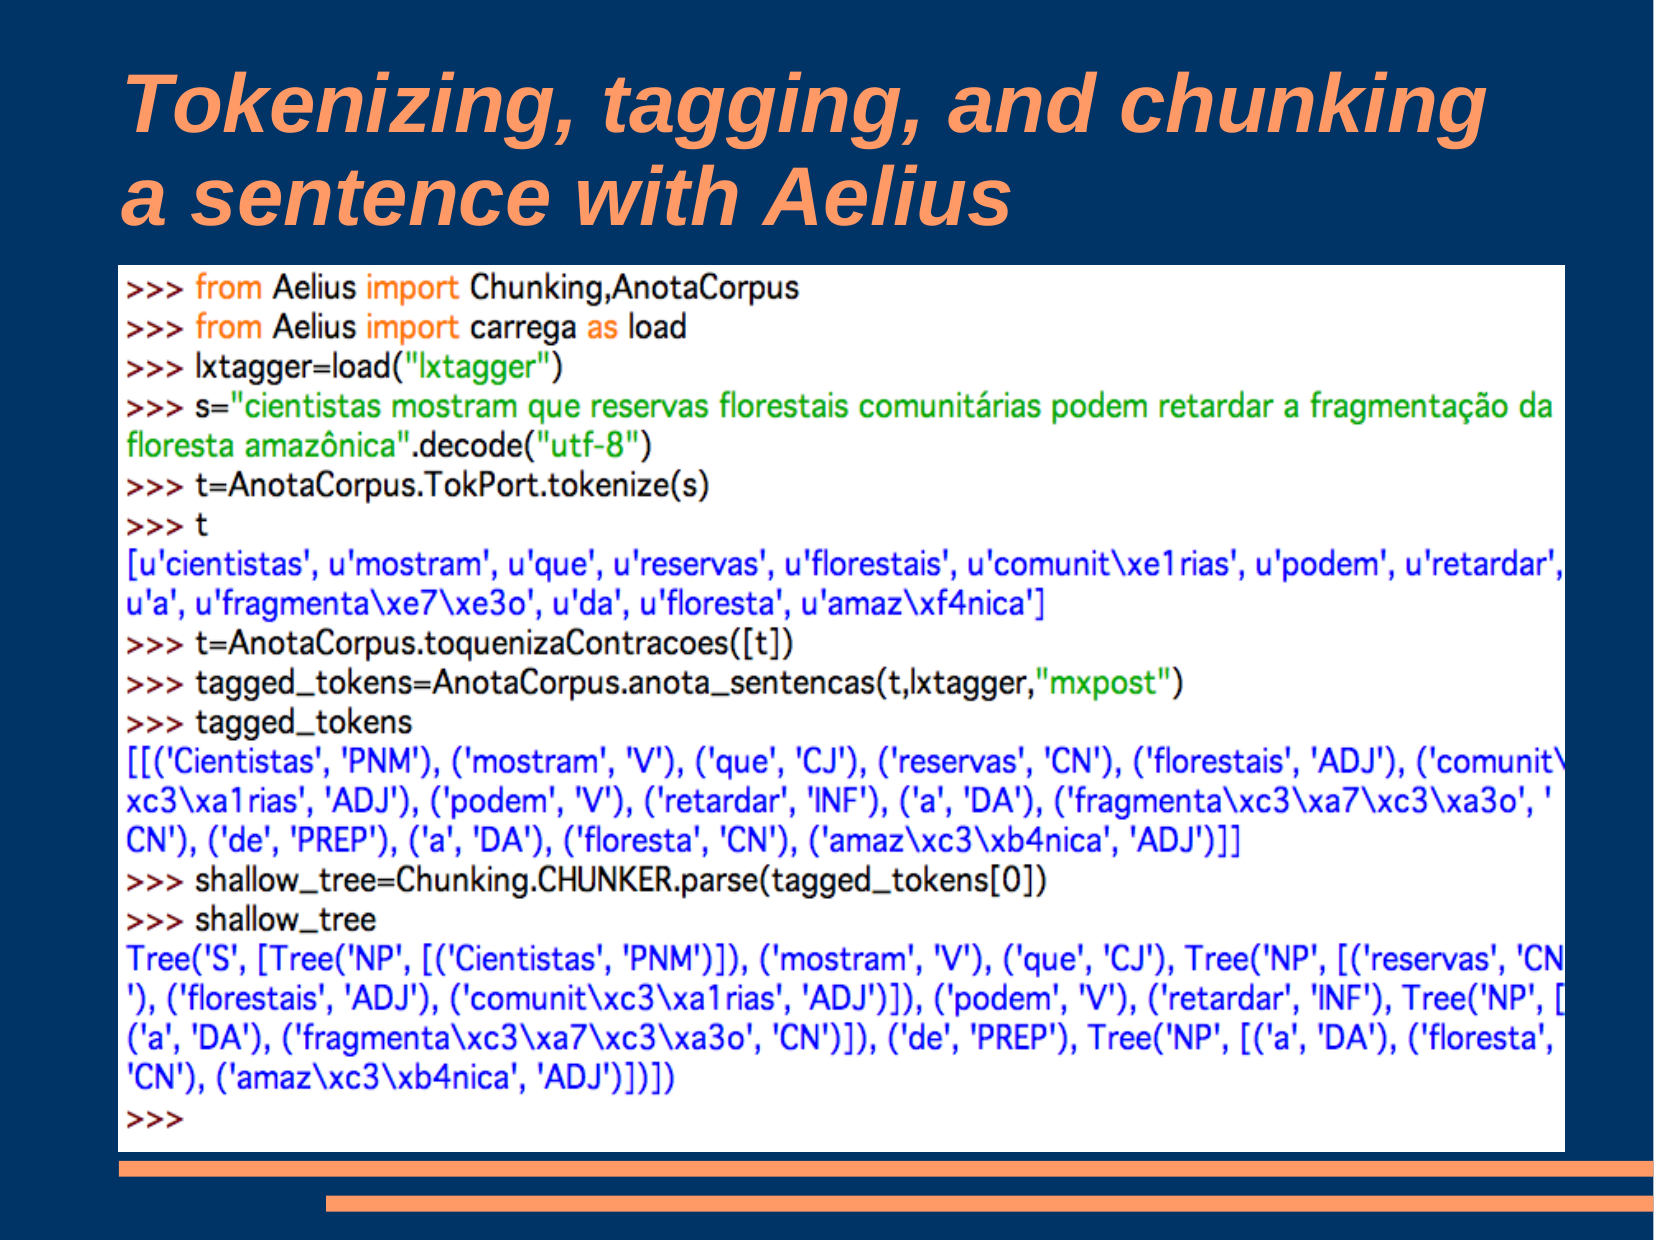

# Tokenizing, tagging, and chunking a sentence with Aelius